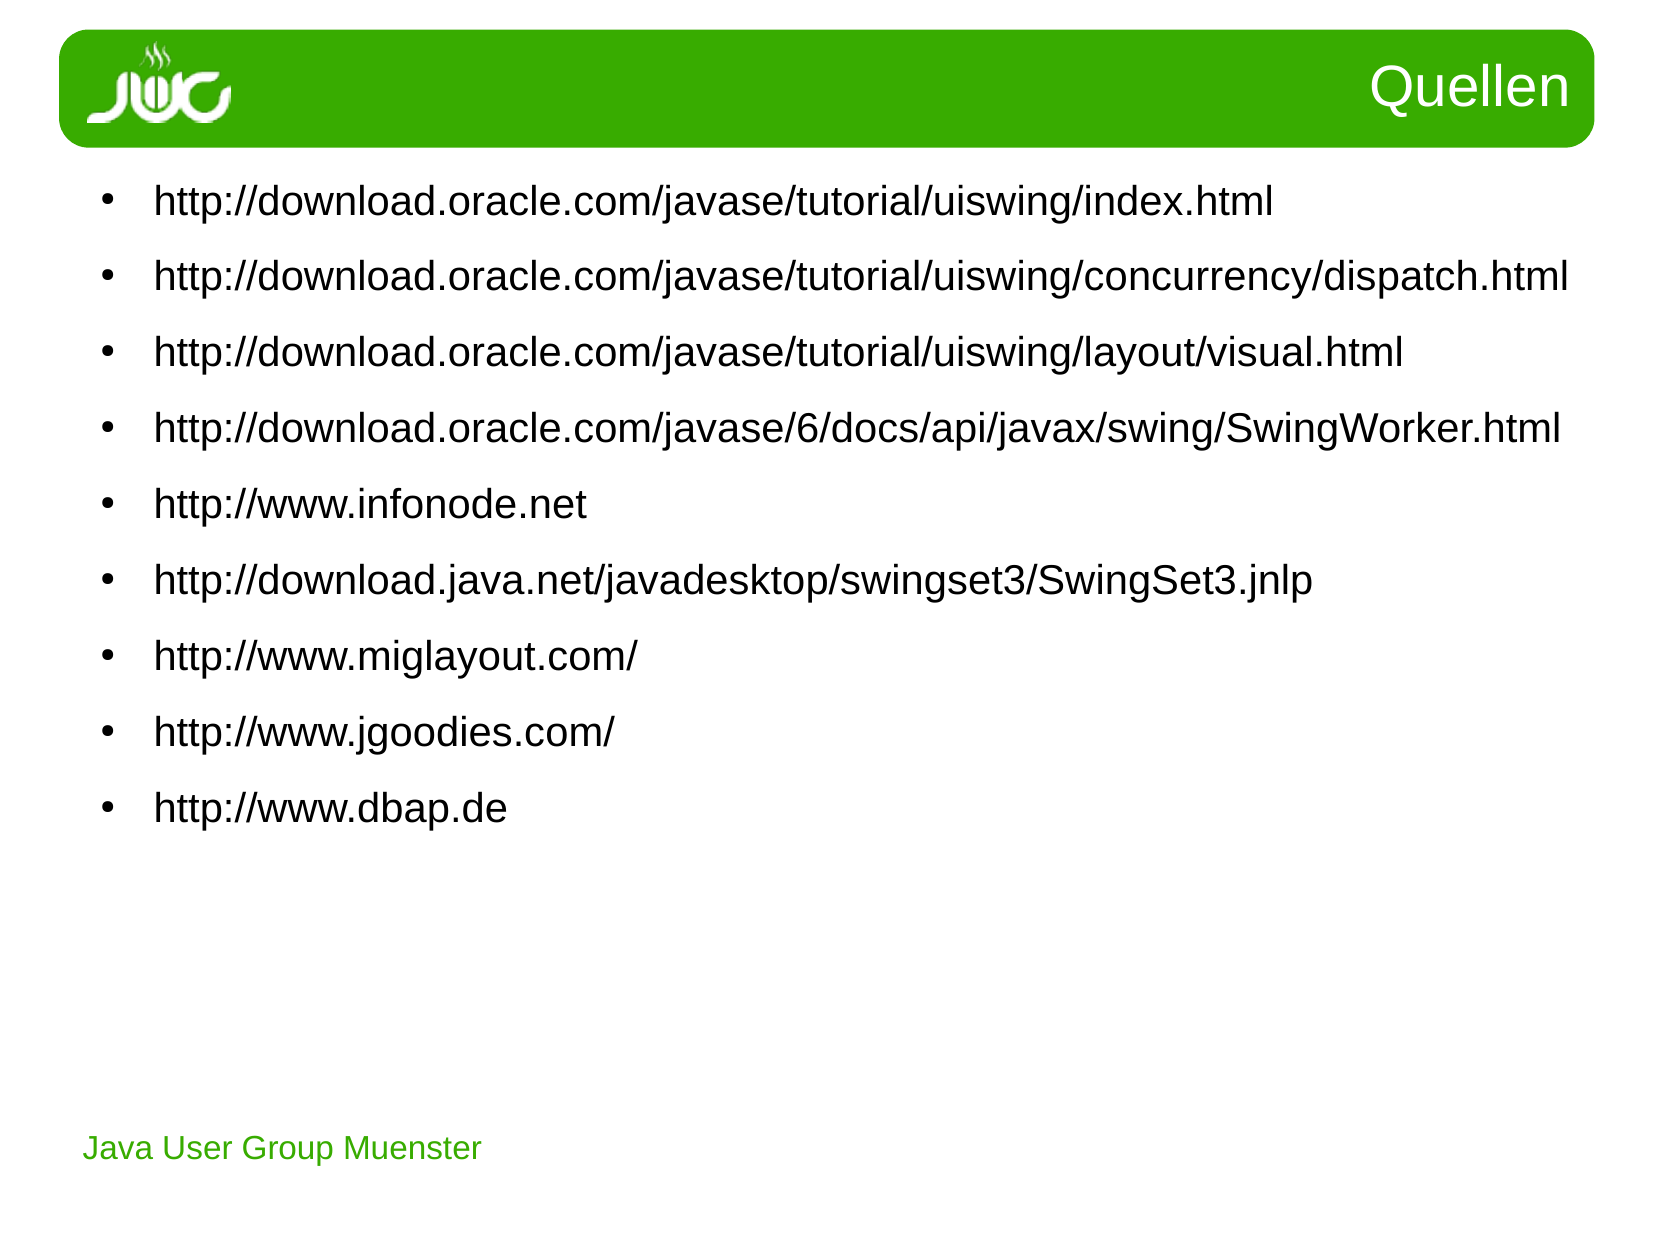

# Quellen
http://download.oracle.com/javase/tutorial/uiswing/index.html
http://download.oracle.com/javase/tutorial/uiswing/concurrency/dispatch.html
http://download.oracle.com/javase/tutorial/uiswing/layout/visual.html
http://download.oracle.com/javase/6/docs/api/javax/swing/SwingWorker.html
http://www.infonode.net
http://download.java.net/javadesktop/swingset3/SwingSet3.jnlp
http://www.miglayout.com/
http://www.jgoodies.com/
http://www.dbap.de